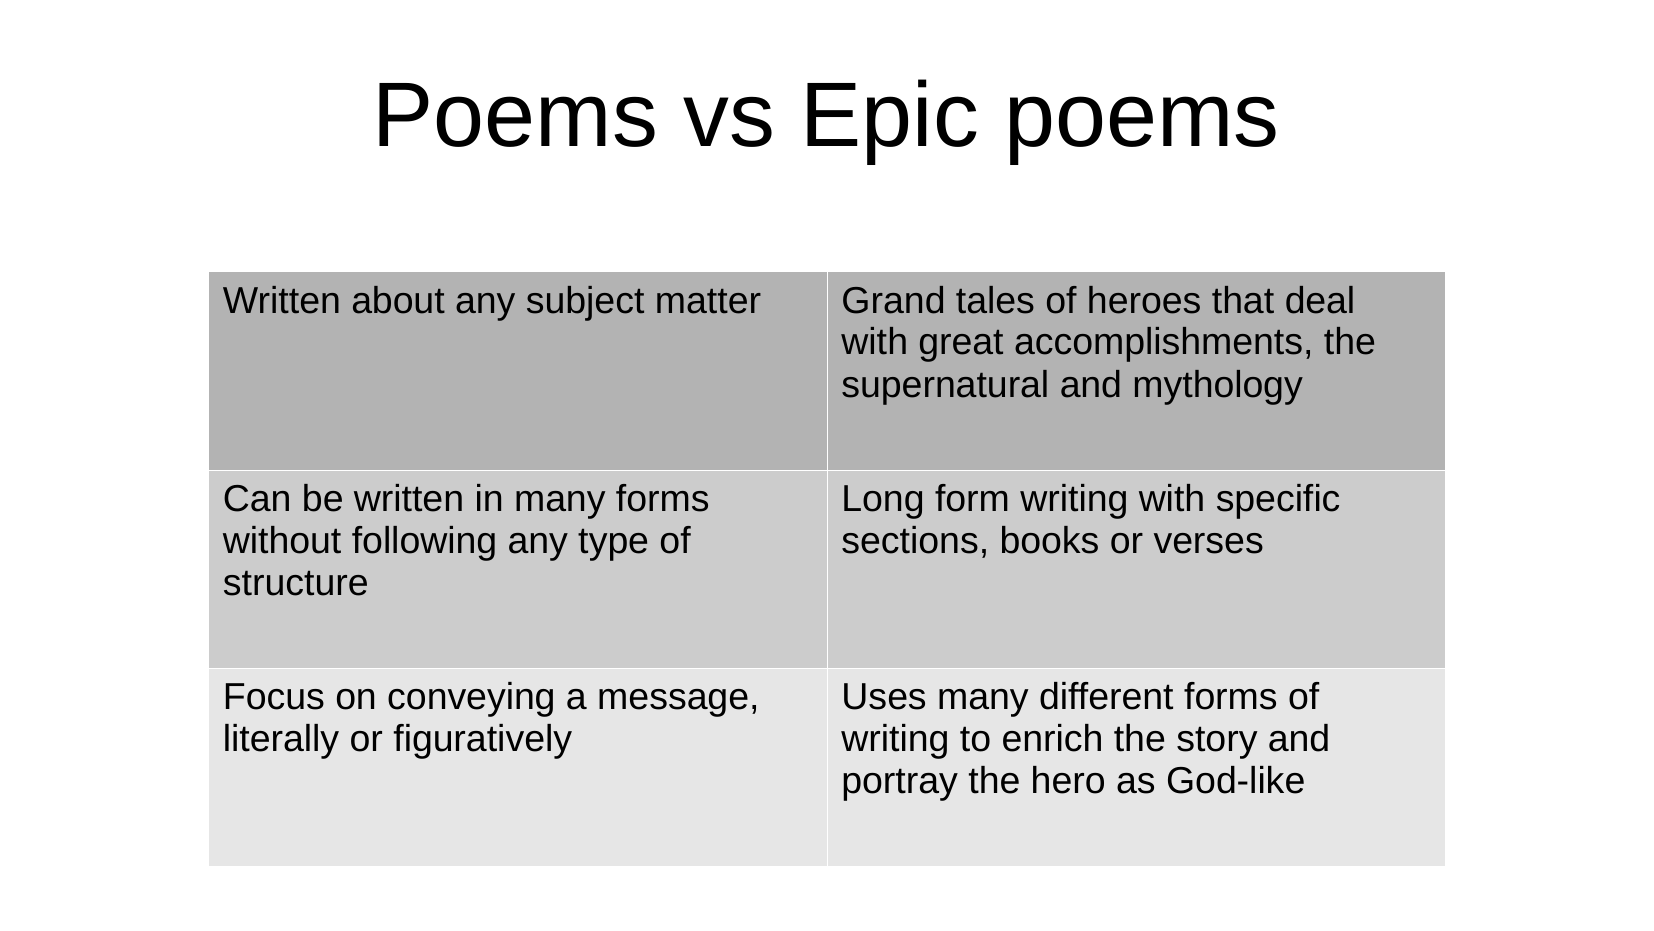

# Poems vs Epic poems
| Written about any subject matter | Grand tales of heroes that deal with great accomplishments, the supernatural and mythology |
| --- | --- |
| Can be written in many forms without following any type of structure | Long form writing with specific sections, books or verses |
| Focus on conveying a message, literally or figuratively | Uses many different forms of writing to enrich the story and portray the hero as God-like |